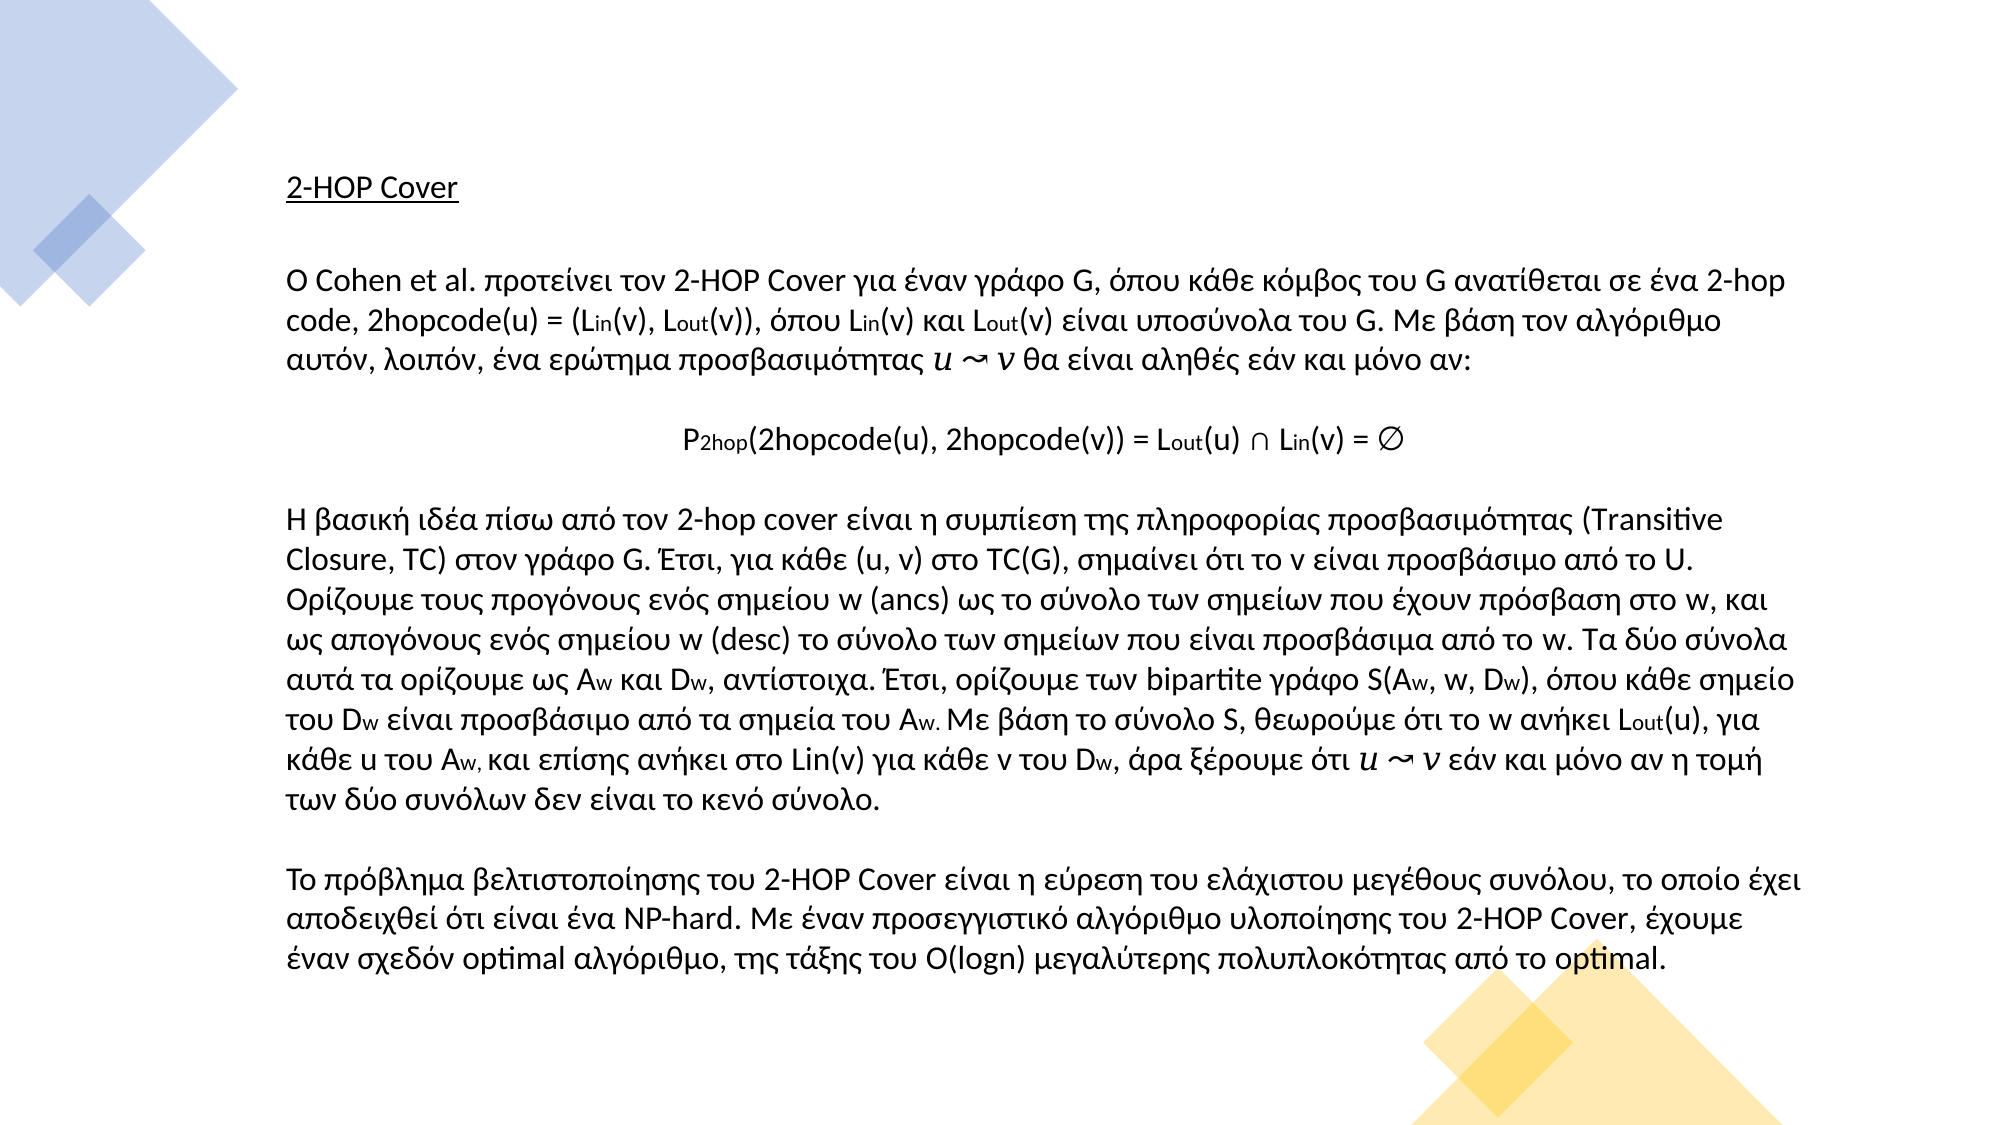

2-HOP Cover
O Cohen et al. προτείνει τον 2-HOP Cover για έναν γράφο G, όπου κάθε κόμβος του G ανατίθεται σε ένα 2-hop code, 2hopcode(u) = (Lin(v), Lout(v)), όπου Lin(v) και Lout(v) είναι υποσύνολα του G. Με βάση τον αλγόριθμο αυτόν, λοιπόν, ένα ερώτημα προσβασιμότητας 𝑢 ↝ 𝑣 θα είναι αληθές εάν και μόνο αν:
P2hop(2hopcode(u), 2hopcode(v)) = Lout(u) ∩ Lin(v) = ∅
Η βασική ιδέα πίσω από τον 2-hop cover είναι η συμπίεση της πληροφορίας προσβασιμότητας (Transitive Closure, TC) στον γράφο G. Έτσι, για κάθε (u, v) στο TC(G), σημαίνει ότι το v είναι προσβάσιμο από το U. Ορίζουμε τους προγόνους ενός σημείου w (ancs) ως το σύνολο των σημείων που έχουν πρόσβαση στο w, και ως απογόνους ενός σημείου w (desc) το σύνολο των σημείων που είναι προσβάσιμα από το w. Τα δύο σύνολα αυτά τα ορίζουμε ως Aw και Dw, αντίστοιχα. Έτσι, ορίζουμε των bipartite γράφο S(Aw, w, Dw), όπου κάθε σημείο του Dw είναι προσβάσιμο από τα σημεία του Αw. Με βάση το σύνολο S, θεωρούμε ότι το w ανήκει Lout(u), για κάθε u του Aw, και επίσης ανήκει στο Lin(v) για κάθε v του Dw, άρα ξέρουμε ότι 𝑢 ↝ 𝑣 εάν και μόνο αν η τομή των δύο συνόλων δεν είναι το κενό σύνολο.
Το πρόβλημα βελτιστοποίησης του 2-HOP Cover είναι η εύρεση του ελάχιστου μεγέθους συνόλου, το οποίο έχει αποδειχθεί ότι είναι ένα NP-hard. Με έναν προσεγγιστικό αλγόριθμο υλοποίησης του 2-HOP Cover, έχουμε έναν σχεδόν optimal αλγόριθμο, της τάξης του O(logn) μεγαλύτερης πολυπλοκότητας από το optimal.